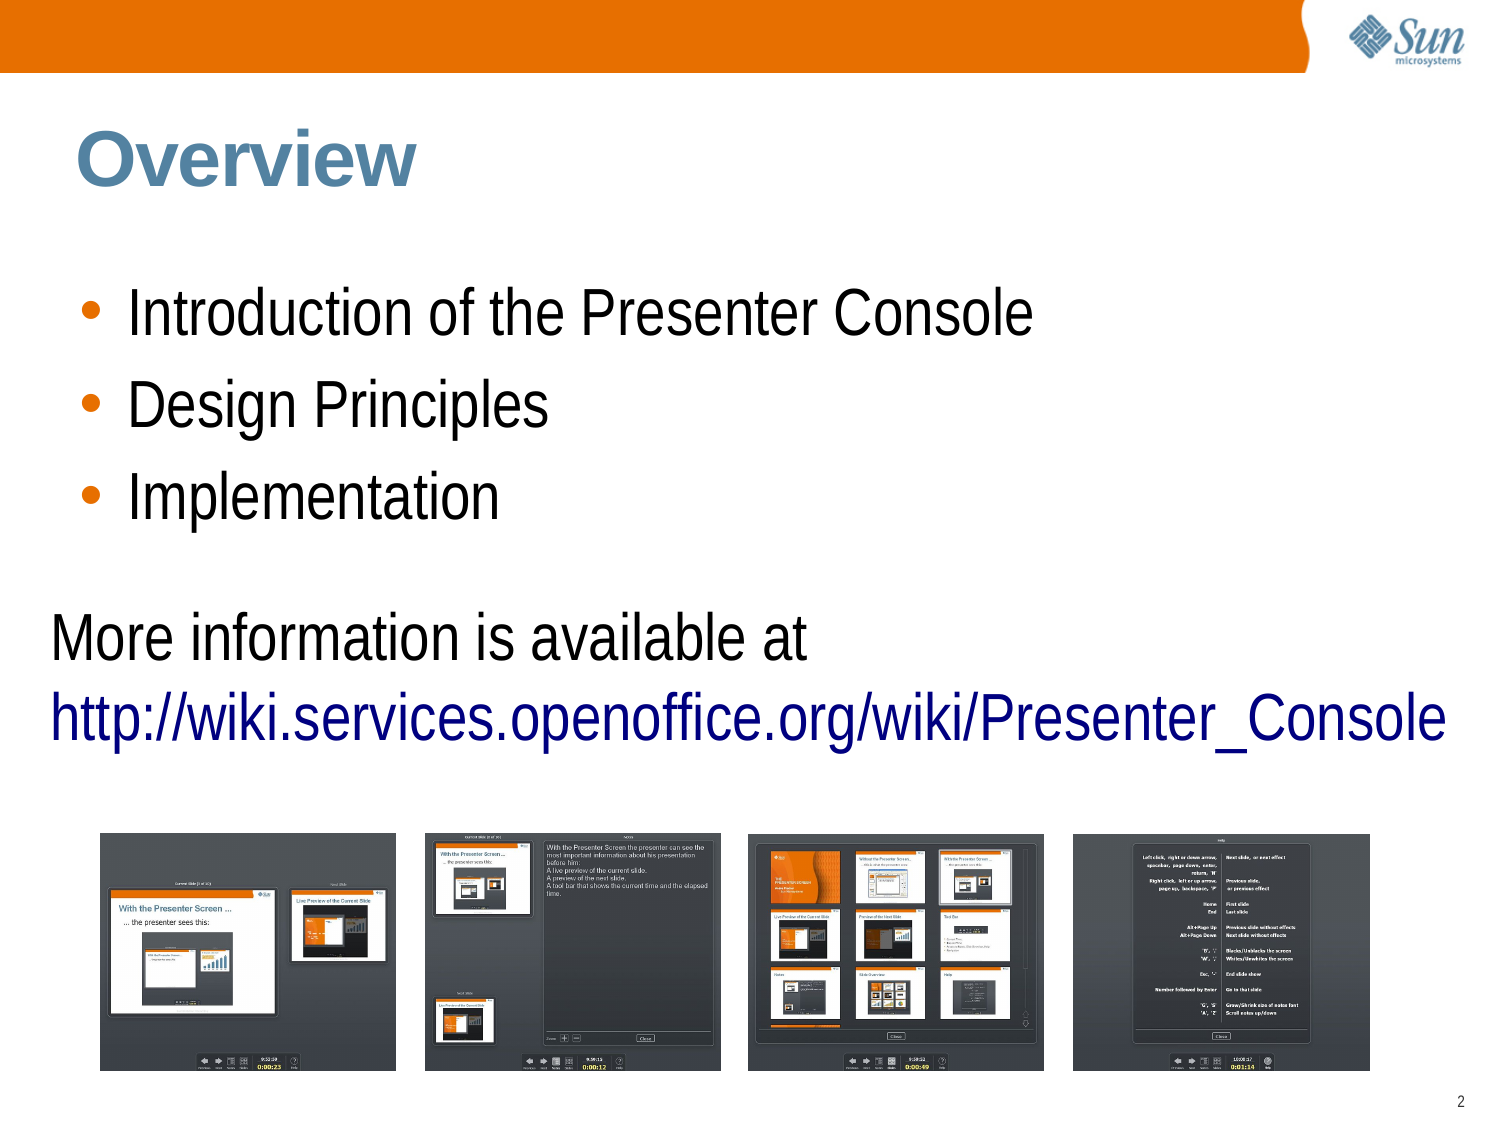

# Overview
Introduction of the Presenter Console
Design Principles
Implementation
More information is available at
http://wiki.services.openoffice.org/wiki/Presenter_Console